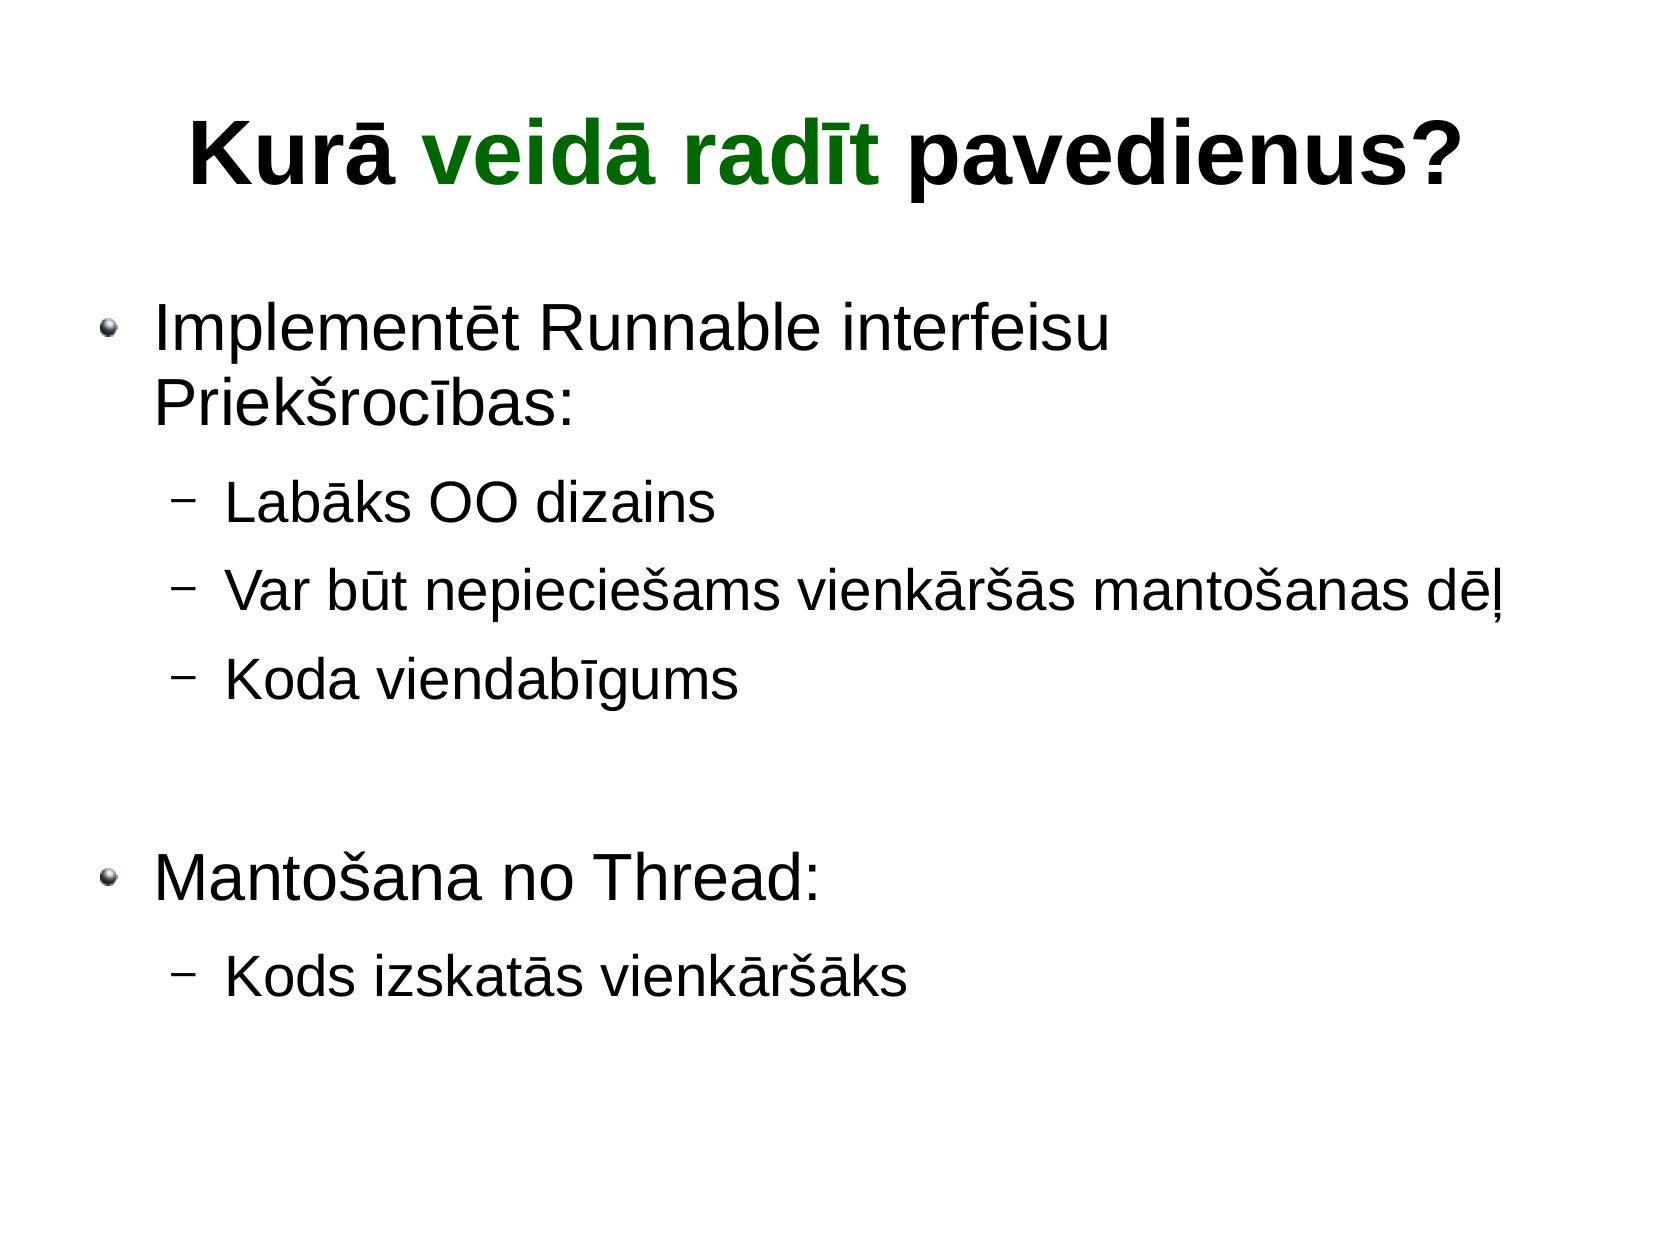

# Kurā veidā radīt pavedienus?
Implementēt Runnable interfeisu Priekšrocības:
Labāks OO dizains
Var būt nepieciešams vienkāršās mantošanas dēļ
Koda viendabīgums
Mantošana no Thread:
Kods izskatās vienkāršāks